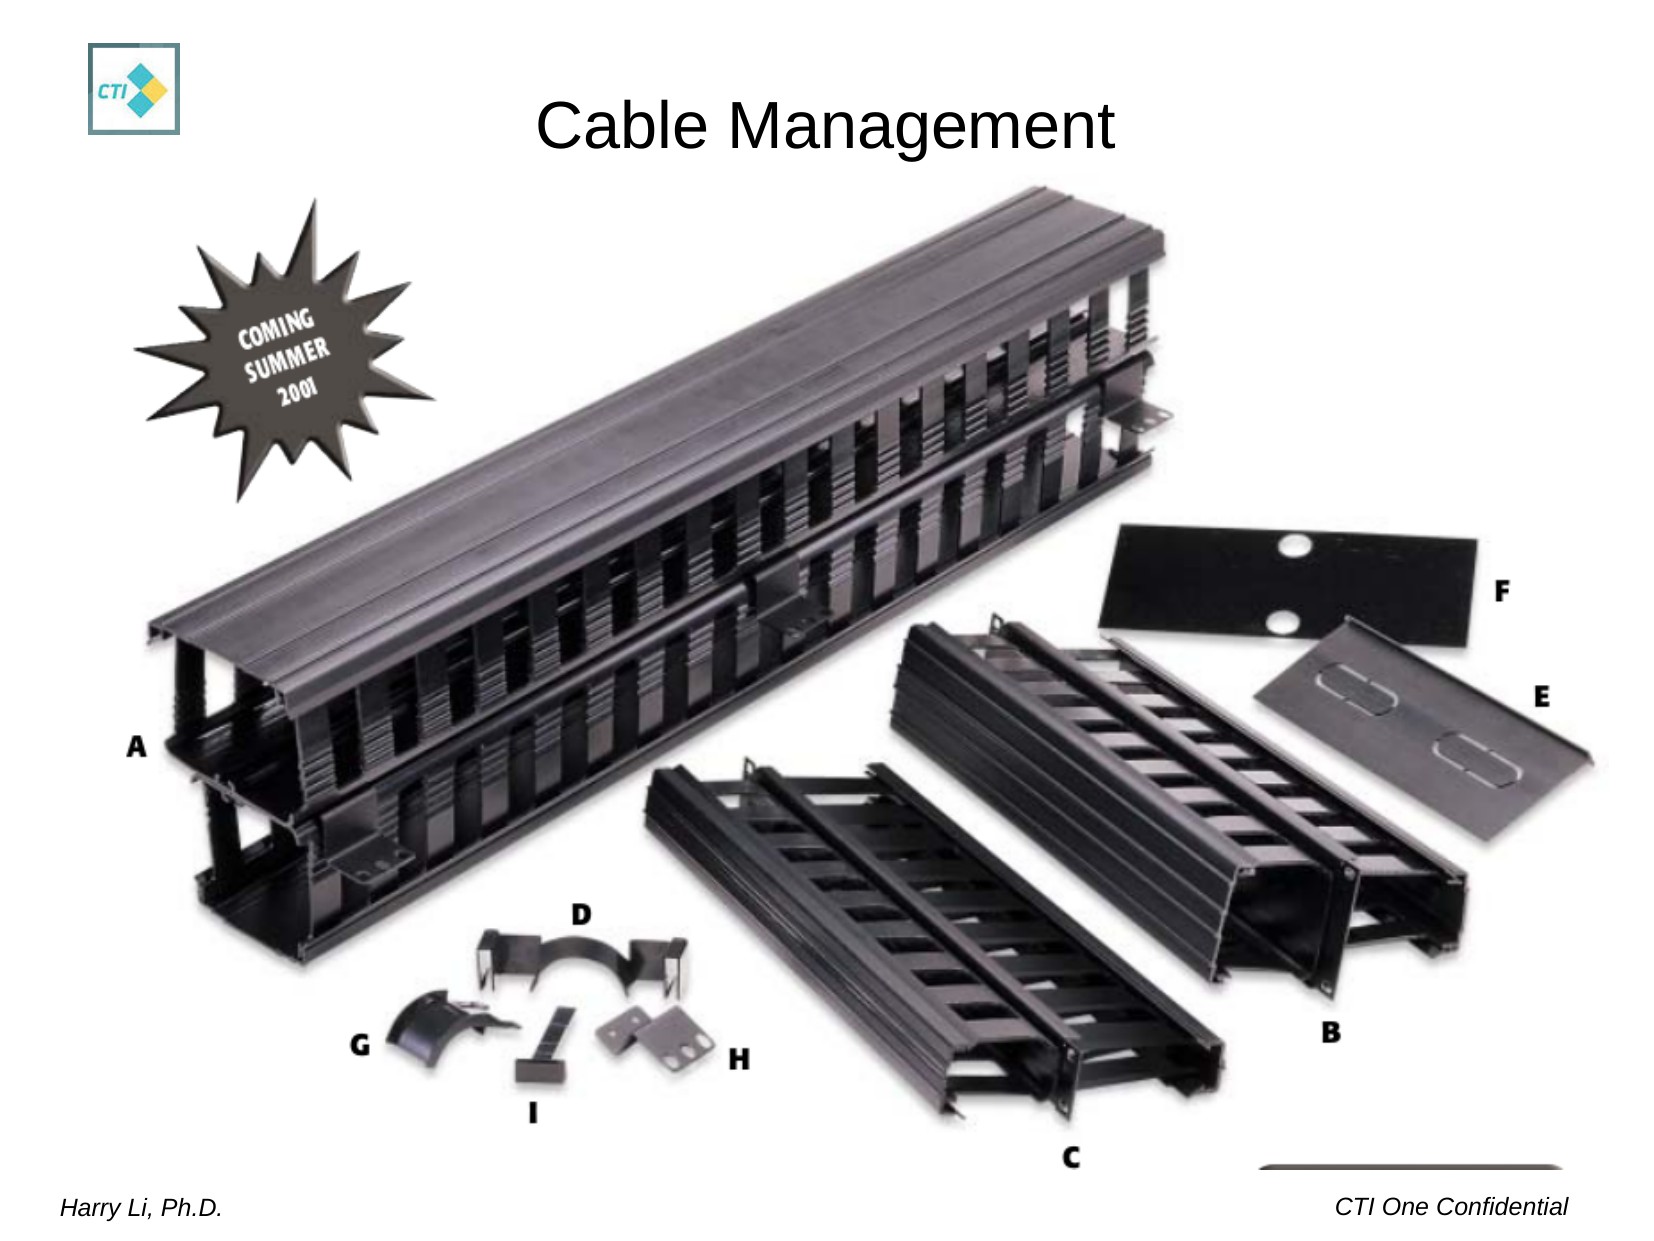

# Cable Management
Harry Li, Ph.D.
CTI One Confidential